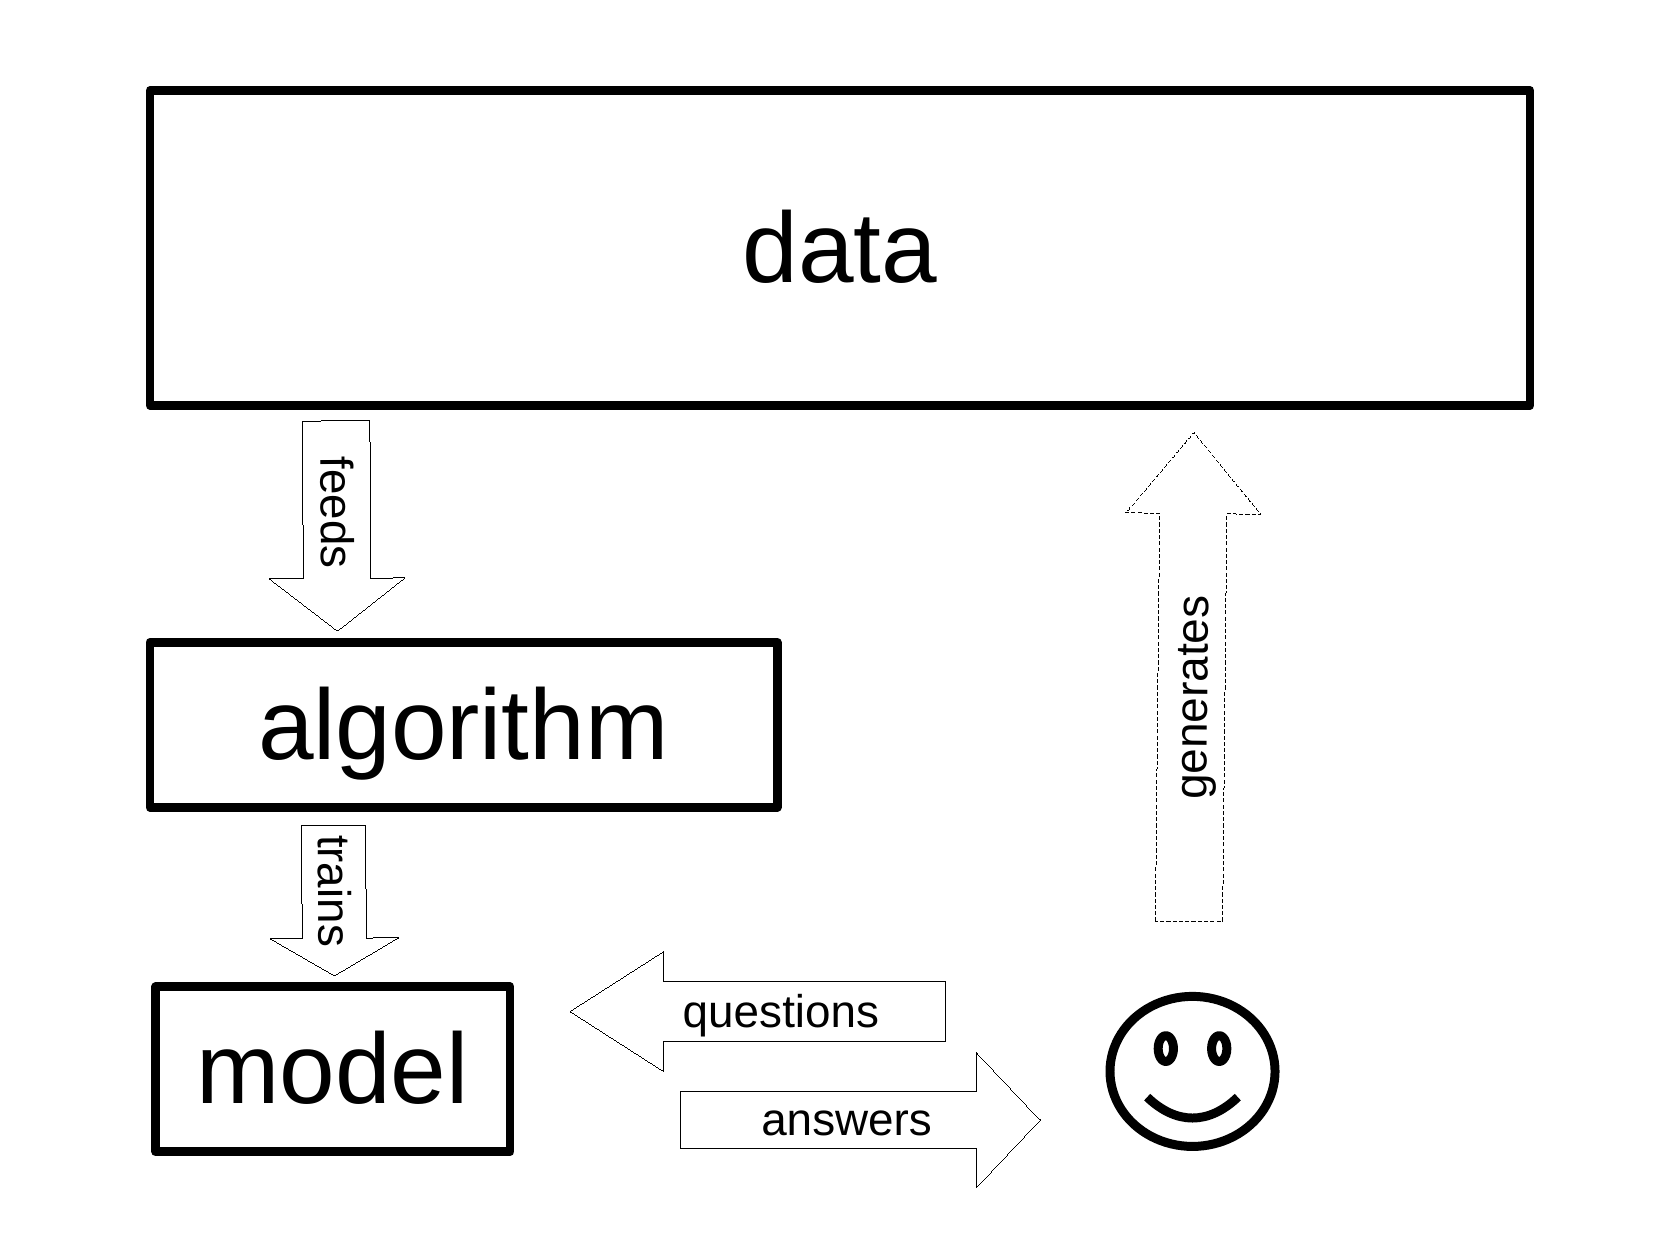

data
feeds
generates
algorithm
trains
questions
model
answers